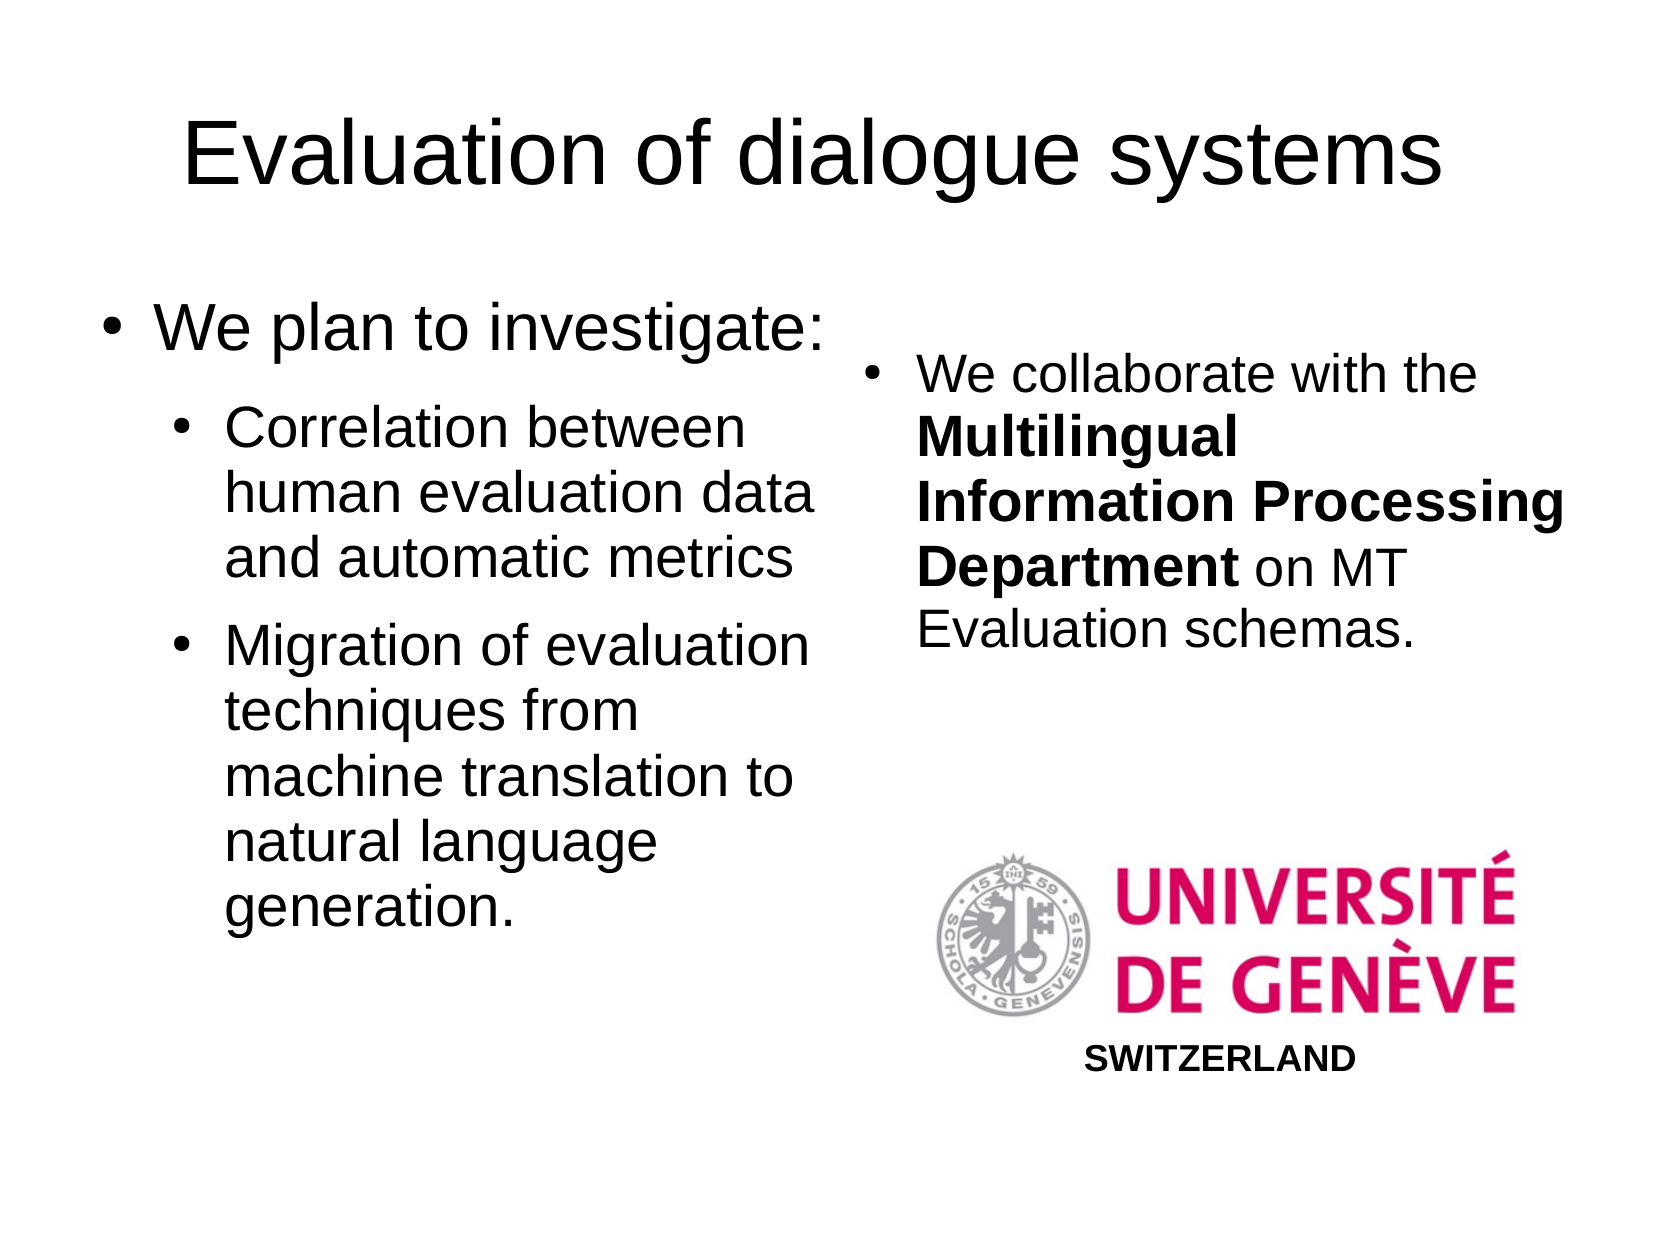

# Evaluation of dialogue systems
We plan to investigate:
Correlation between human evaluation data and automatic metrics
Migration of evaluation techniques from machine translation to natural language generation.
We collaborate with the Multilingual Information Processing Department on MT Evaluation schemas.
SWITZERLAND